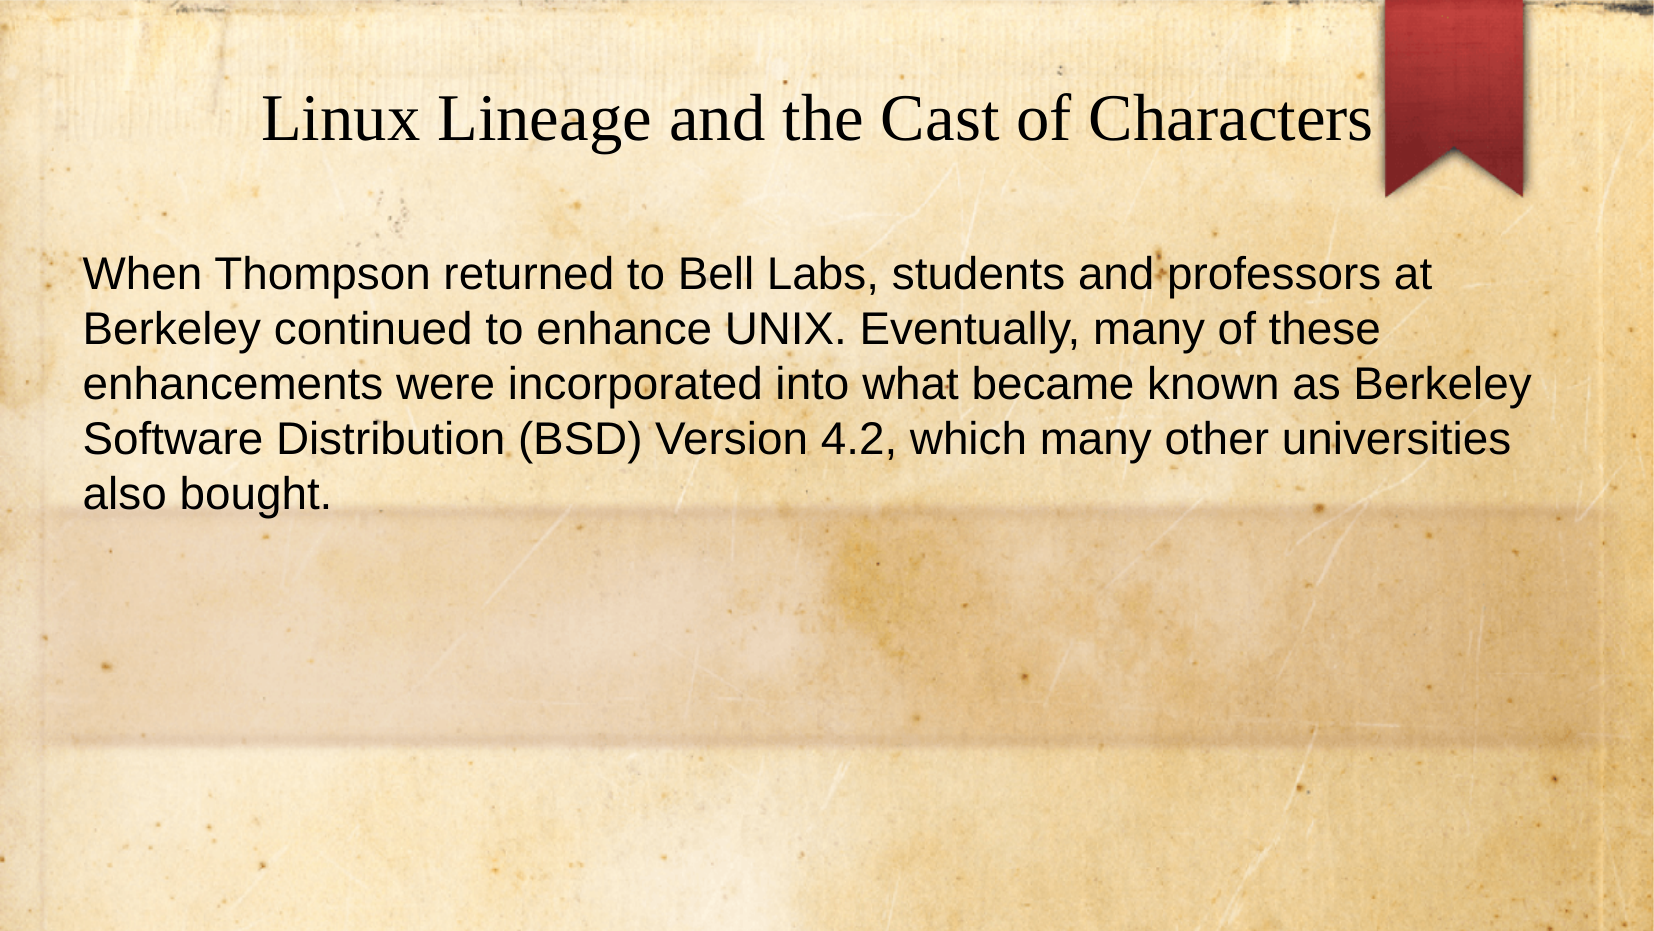

When Thompson returned to Bell Labs, students and professors at Berkeley continued to enhance UNIX. Eventually, many of these enhancements were incorporated into what became known as Berkeley Software Distribution (BSD) Version 4.2, which many other universities also bought.
Linux Lineage and the Cast of Characters
CS-334 Spring 2015														Page of